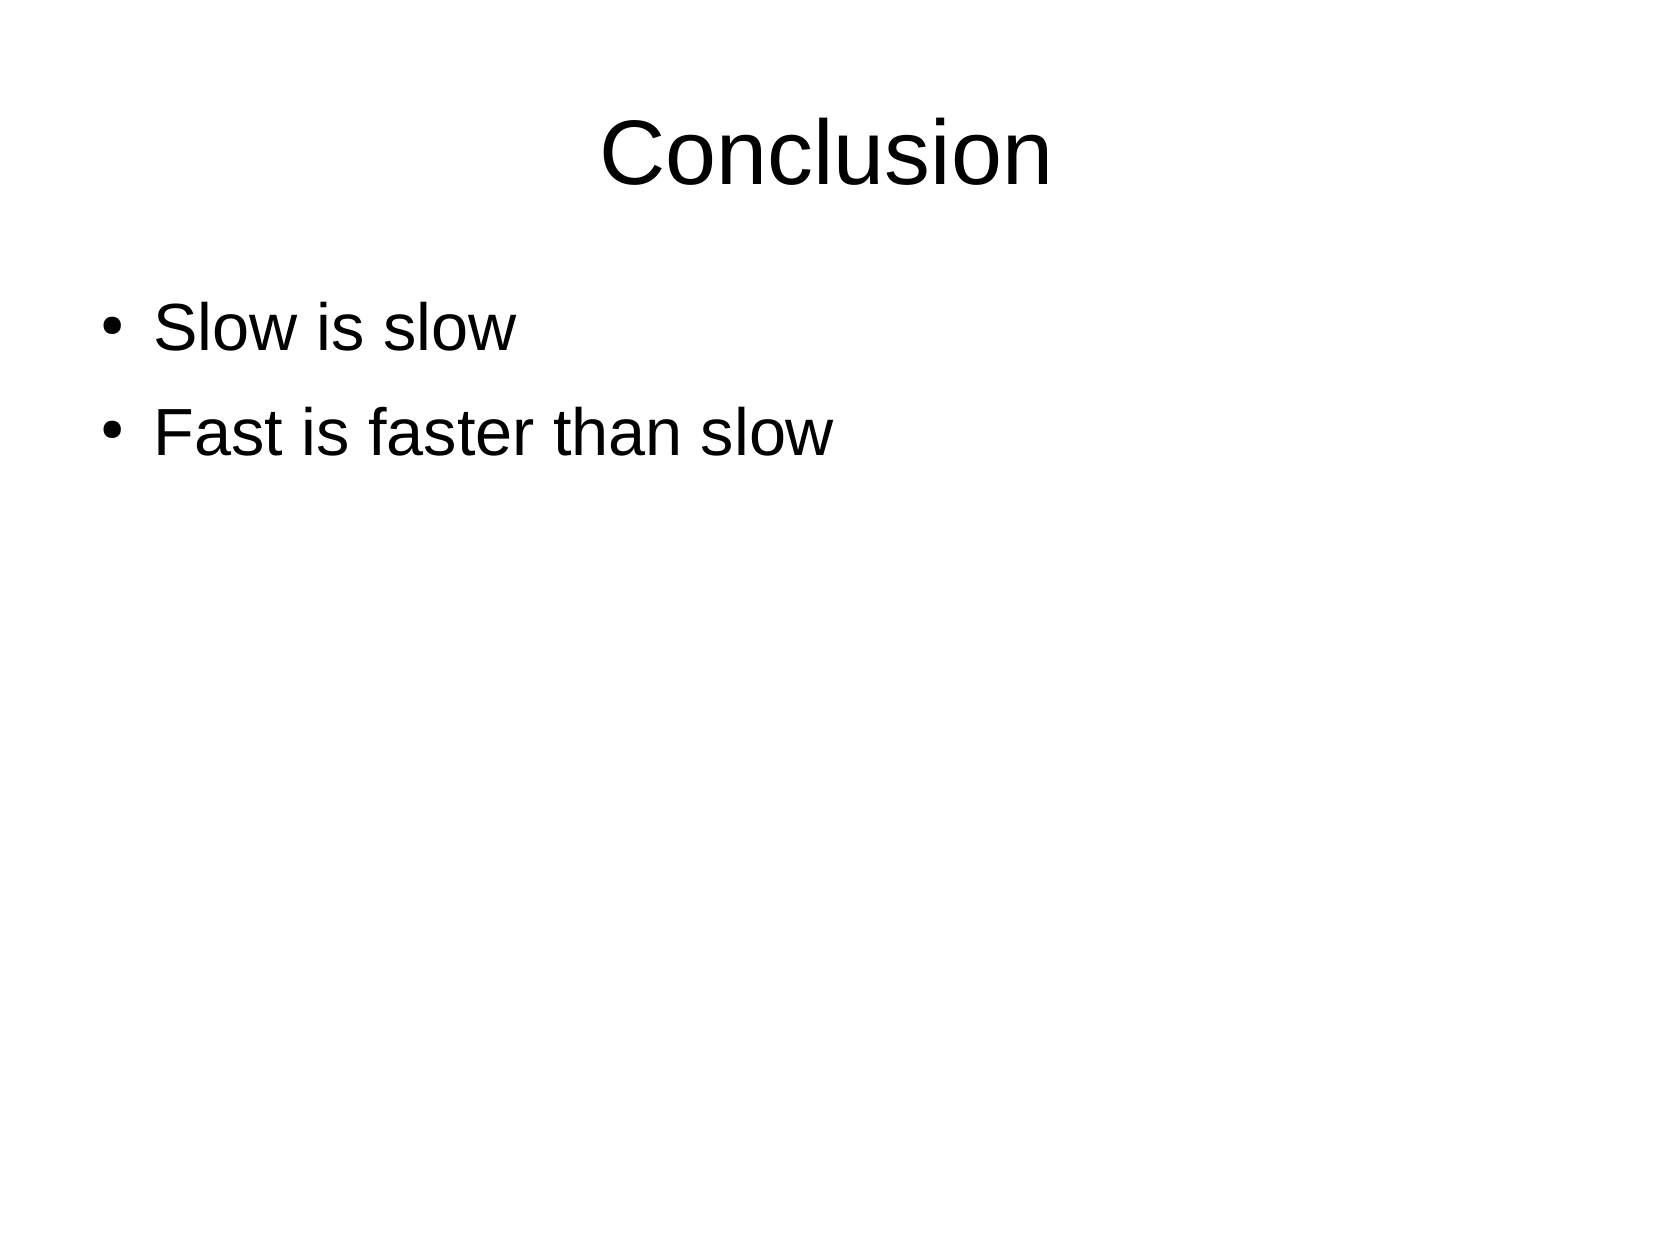

# Conclusion
Slow is slow
Fast is faster than slow